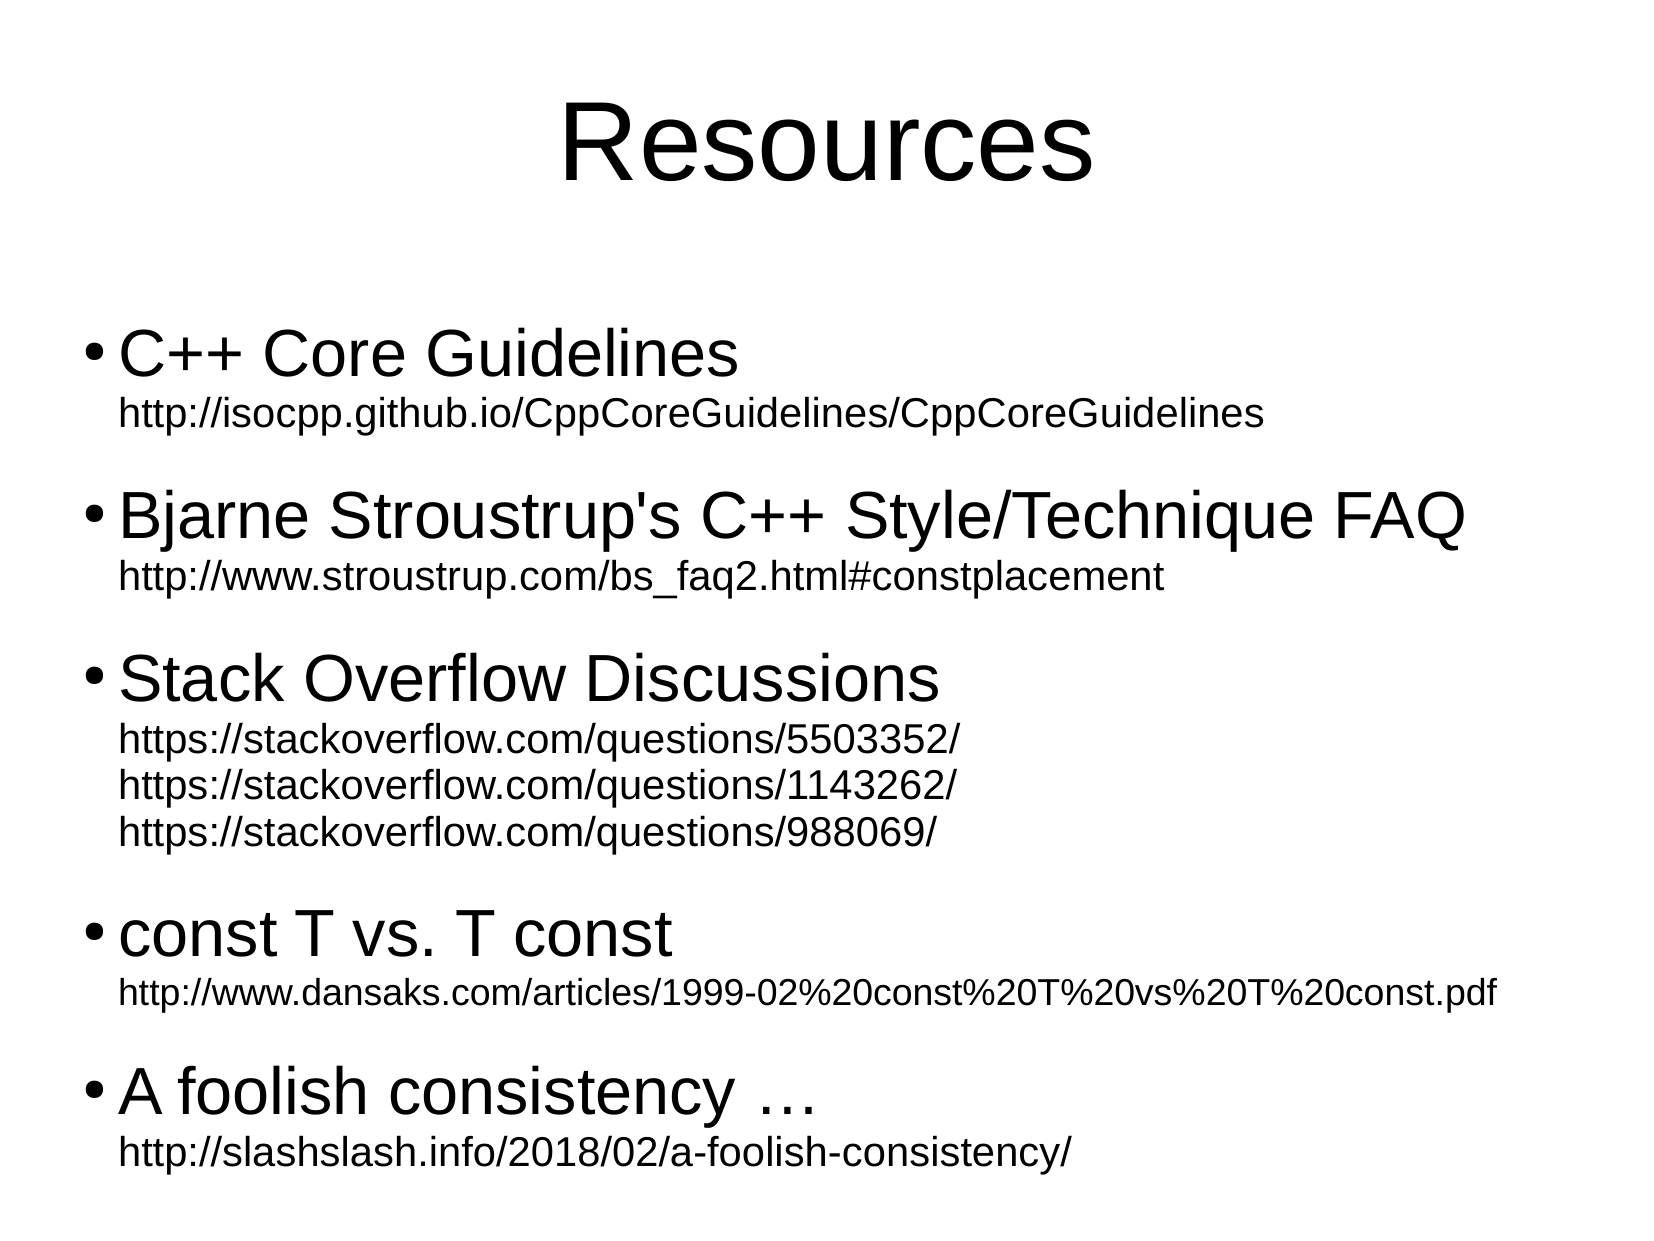

# Resources
C++ Core Guidelines http://isocpp.github.io/CppCoreGuidelines/CppCoreGuidelines
Bjarne Stroustrup's C++ Style/Technique FAQ
http://www.stroustrup.com/bs_faq2.html#constplacement
Stack Overflow Discussions
https://stackoverflow.com/questions/5503352/
https://stackoverflow.com/questions/1143262/
https://stackoverflow.com/questions/988069/
const T vs. T const
http://www.dansaks.com/articles/1999-02%20const%20T%20vs%20T%20const.pdf
A foolish consistency …
http://slashslash.info/2018/02/a-foolish-consistency/